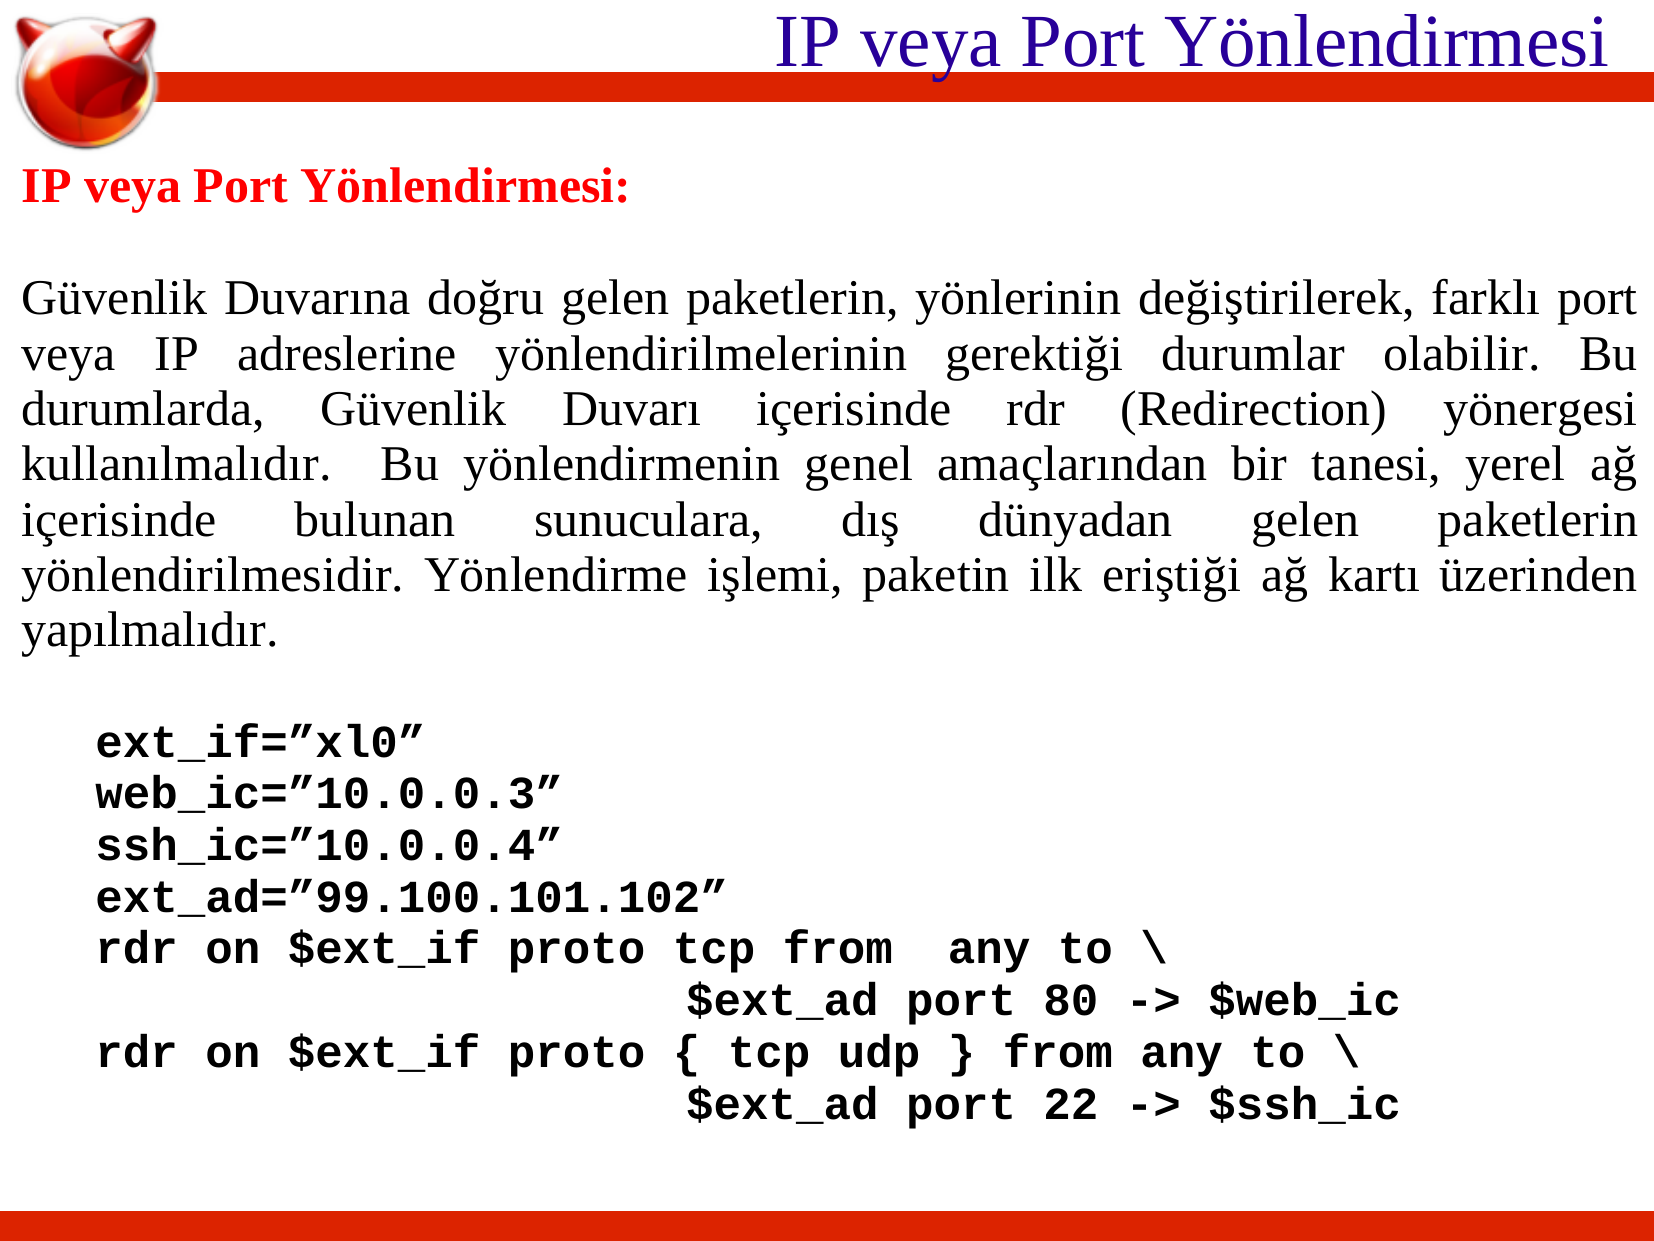

IP veya Port Yönlendirmesi
IP veya Port Yönlendirmesi:
Güvenlik Duvarına doğru gelen paketlerin, yönlerinin değiştirilerek, farklı port veya IP adreslerine yönlendirilmelerinin gerektiği durumlar olabilir. Bu durumlarda, Güvenlik Duvarı içerisinde rdr (Redirection) yönergesi kullanılmalıdır. Bu yönlendirmenin genel amaçlarından bir tanesi, yerel ağ içerisinde bulunan sunuculara, dış dünyadan gelen paketlerin yönlendirilmesidir. Yönlendirme işlemi, paketin ilk eriştiği ağ kartı üzerinden yapılmalıdır.
	ext_if=”xl0”
	web_ic=”10.0.0.3”
	ssh_ic=”10.0.0.4”
	ext_ad=”99.100.101.102”
	rdr on $ext_if proto tcp from any to \
									$ext_ad port 80 -> $web_ic
	rdr on $ext_if proto { tcp udp } from any to \
									$ext_ad port 22 -> $ssh_ic